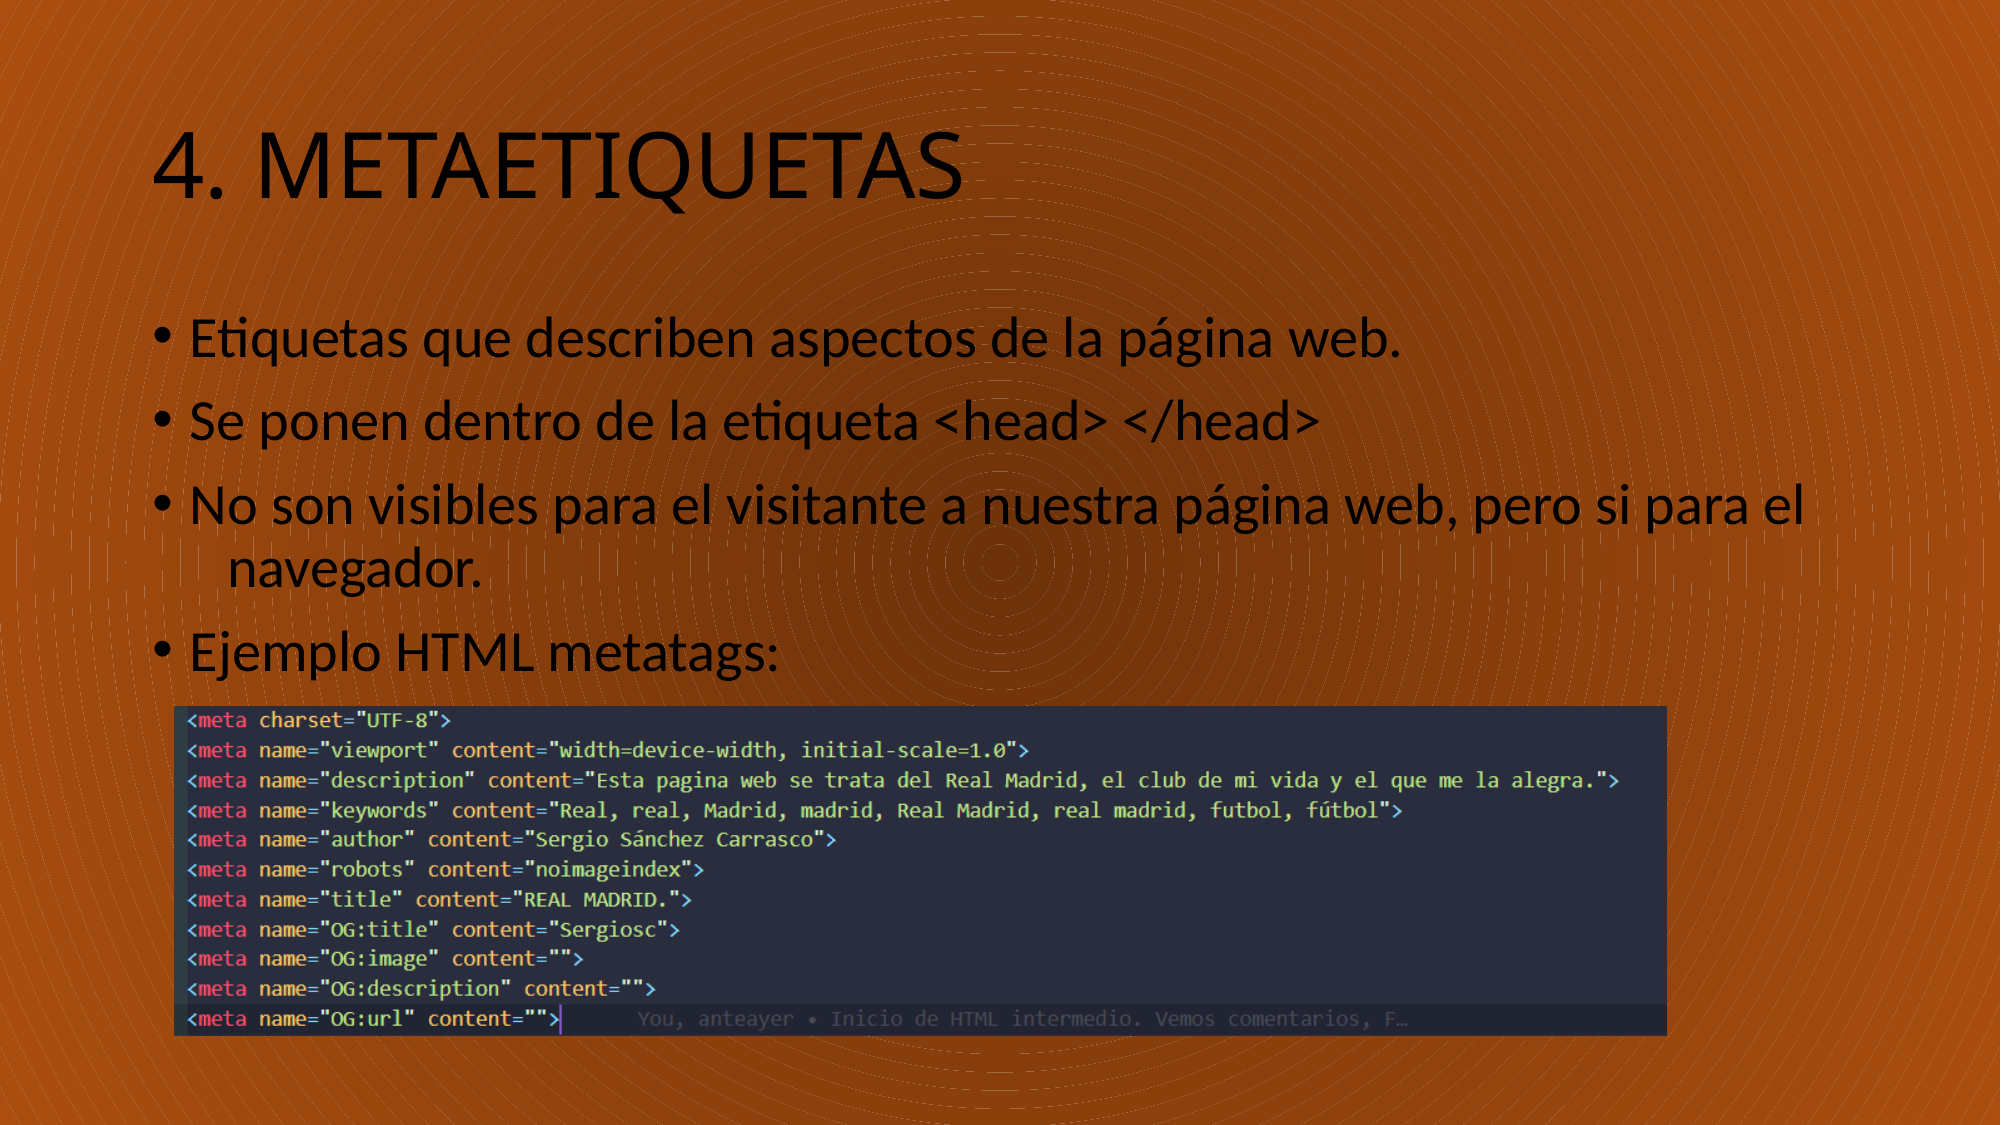

# 4. METAETIQUETAS
Etiquetas que describen aspectos de la página web.
Se ponen dentro de la etiqueta <head> </head>
No son visibles para el visitante a nuestra página web, pero si para el navegador.
Ejemplo HTML metatags: